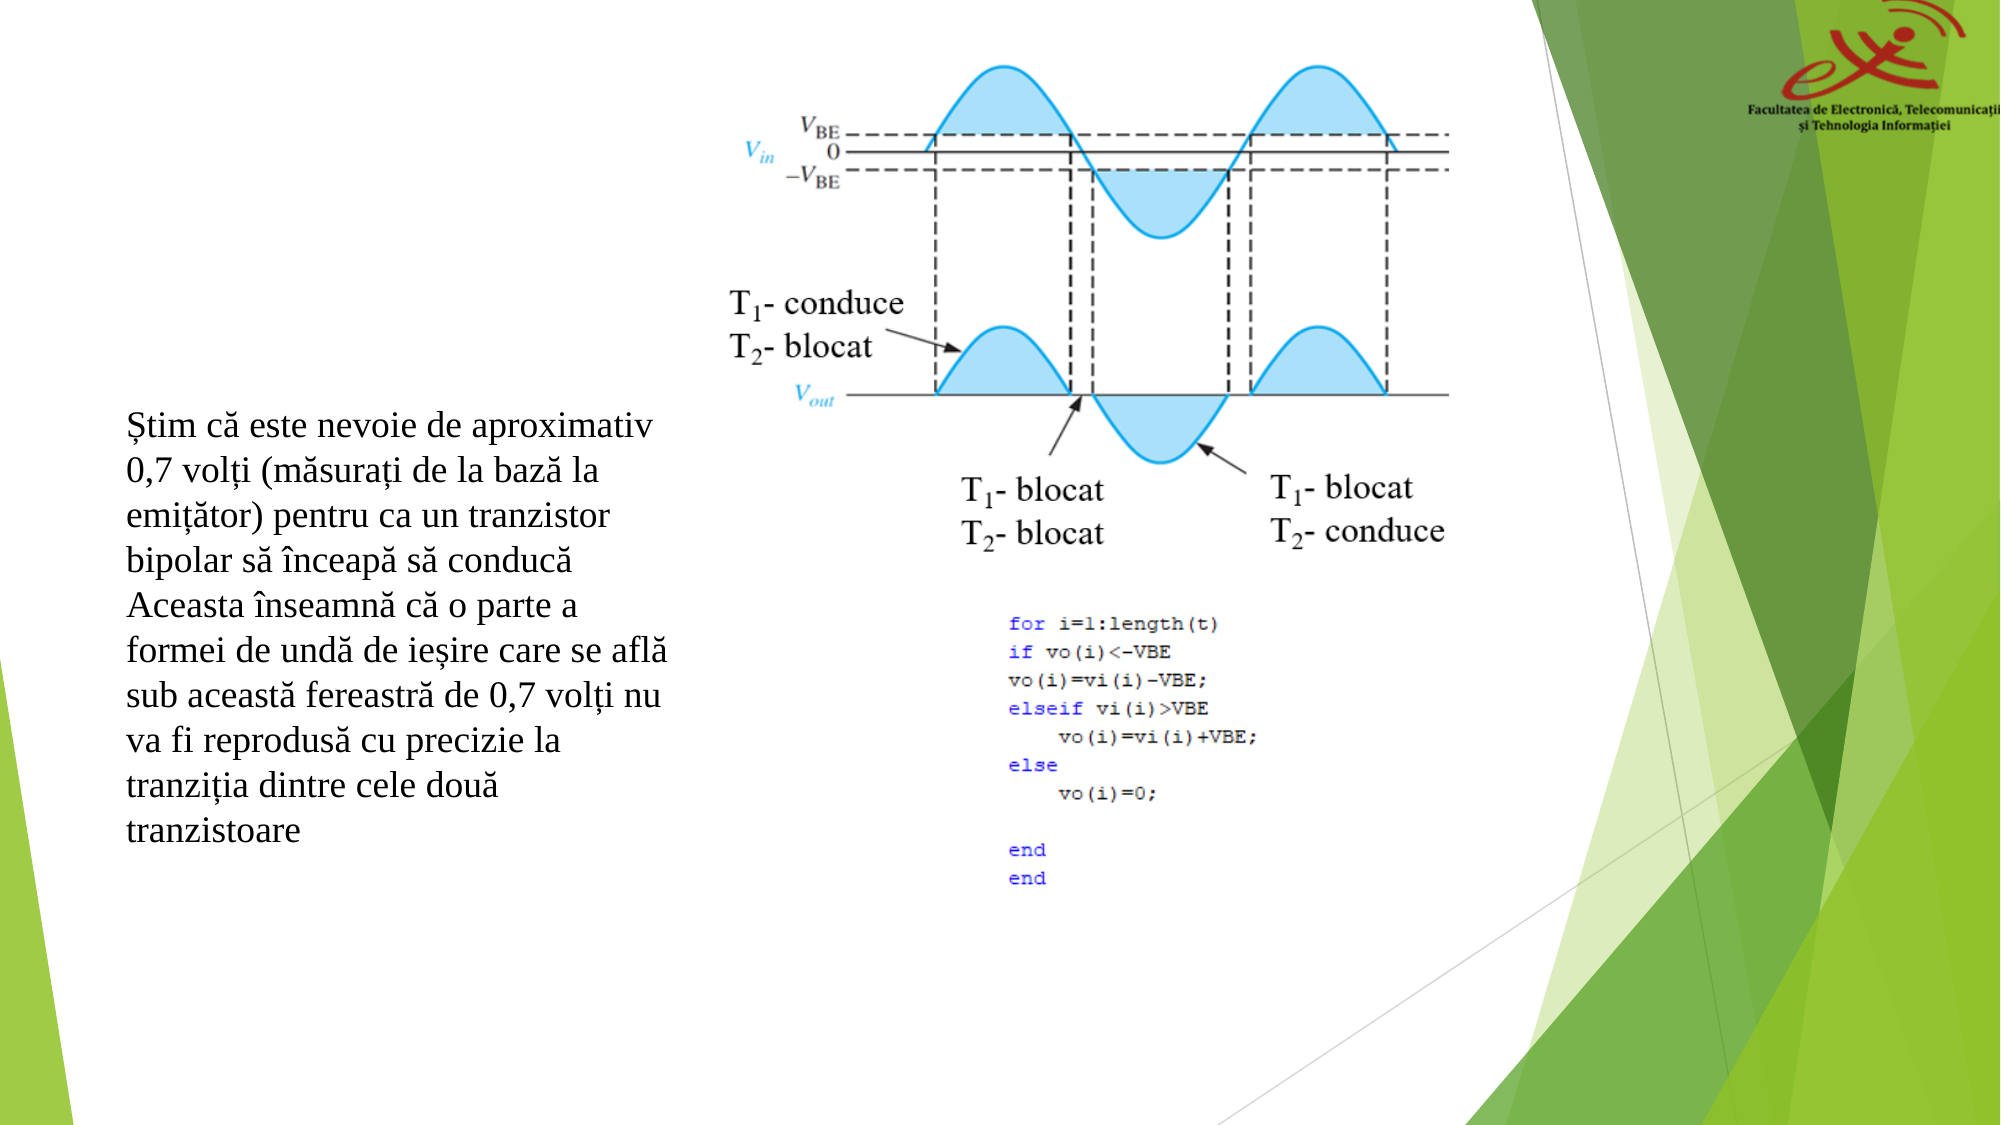

#
Știm că este nevoie de aproximativ 0,7 volți (măsurați de la bază la emițător) pentru ca un tranzistor bipolar să înceapă să conducă
Aceasta înseamnă că o parte a formei de undă de ieșire care se află sub această fereastră de 0,7 volți nu va fi reprodusă cu precizie la tranziția dintre cele două tranzistoare